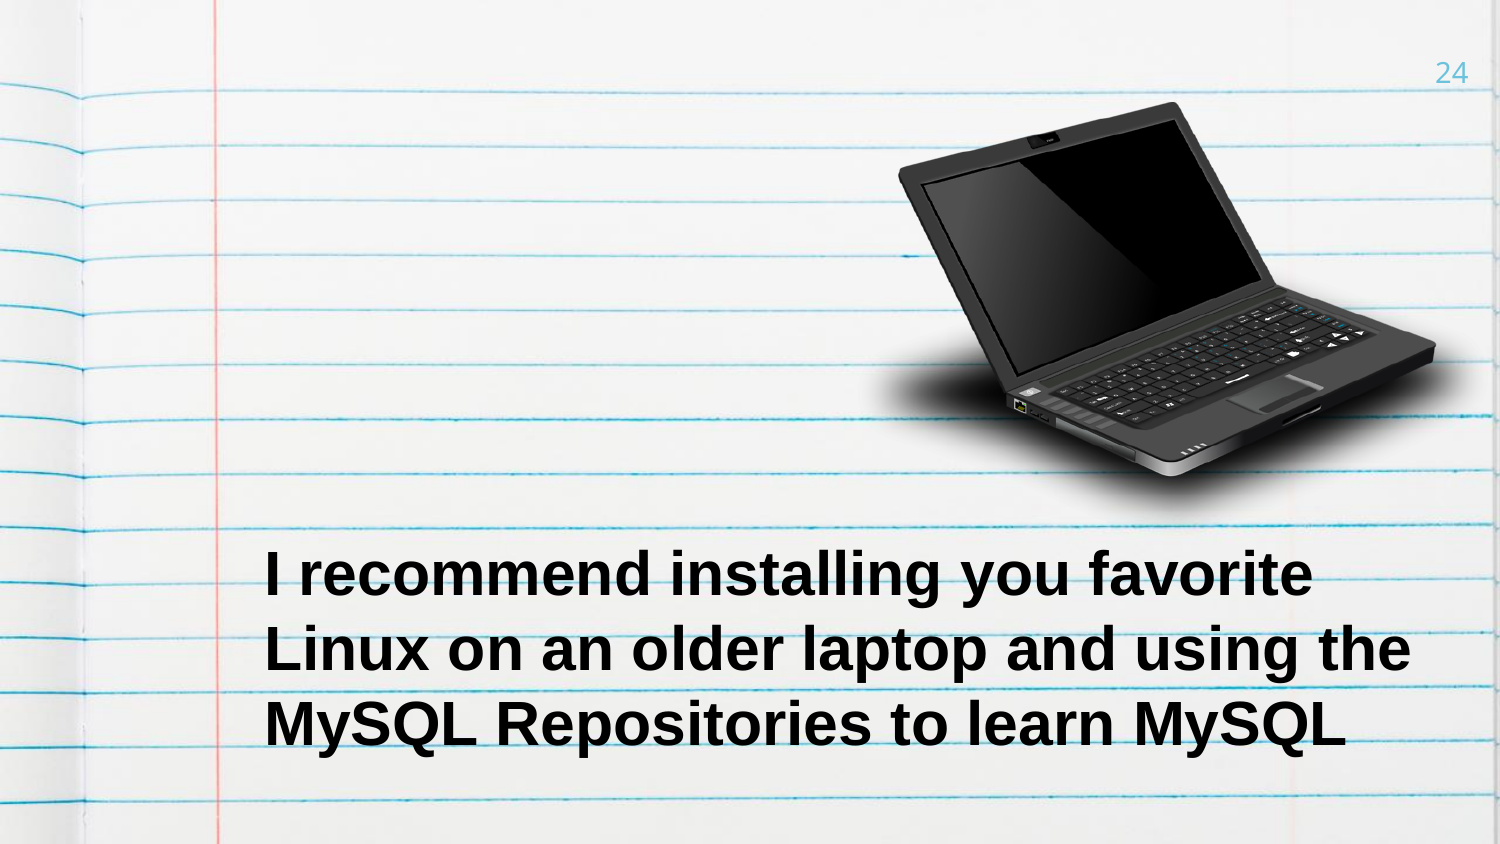

I recommend installing you favorite Linux on an older laptop and using the MySQL Repositories to learn MySQL